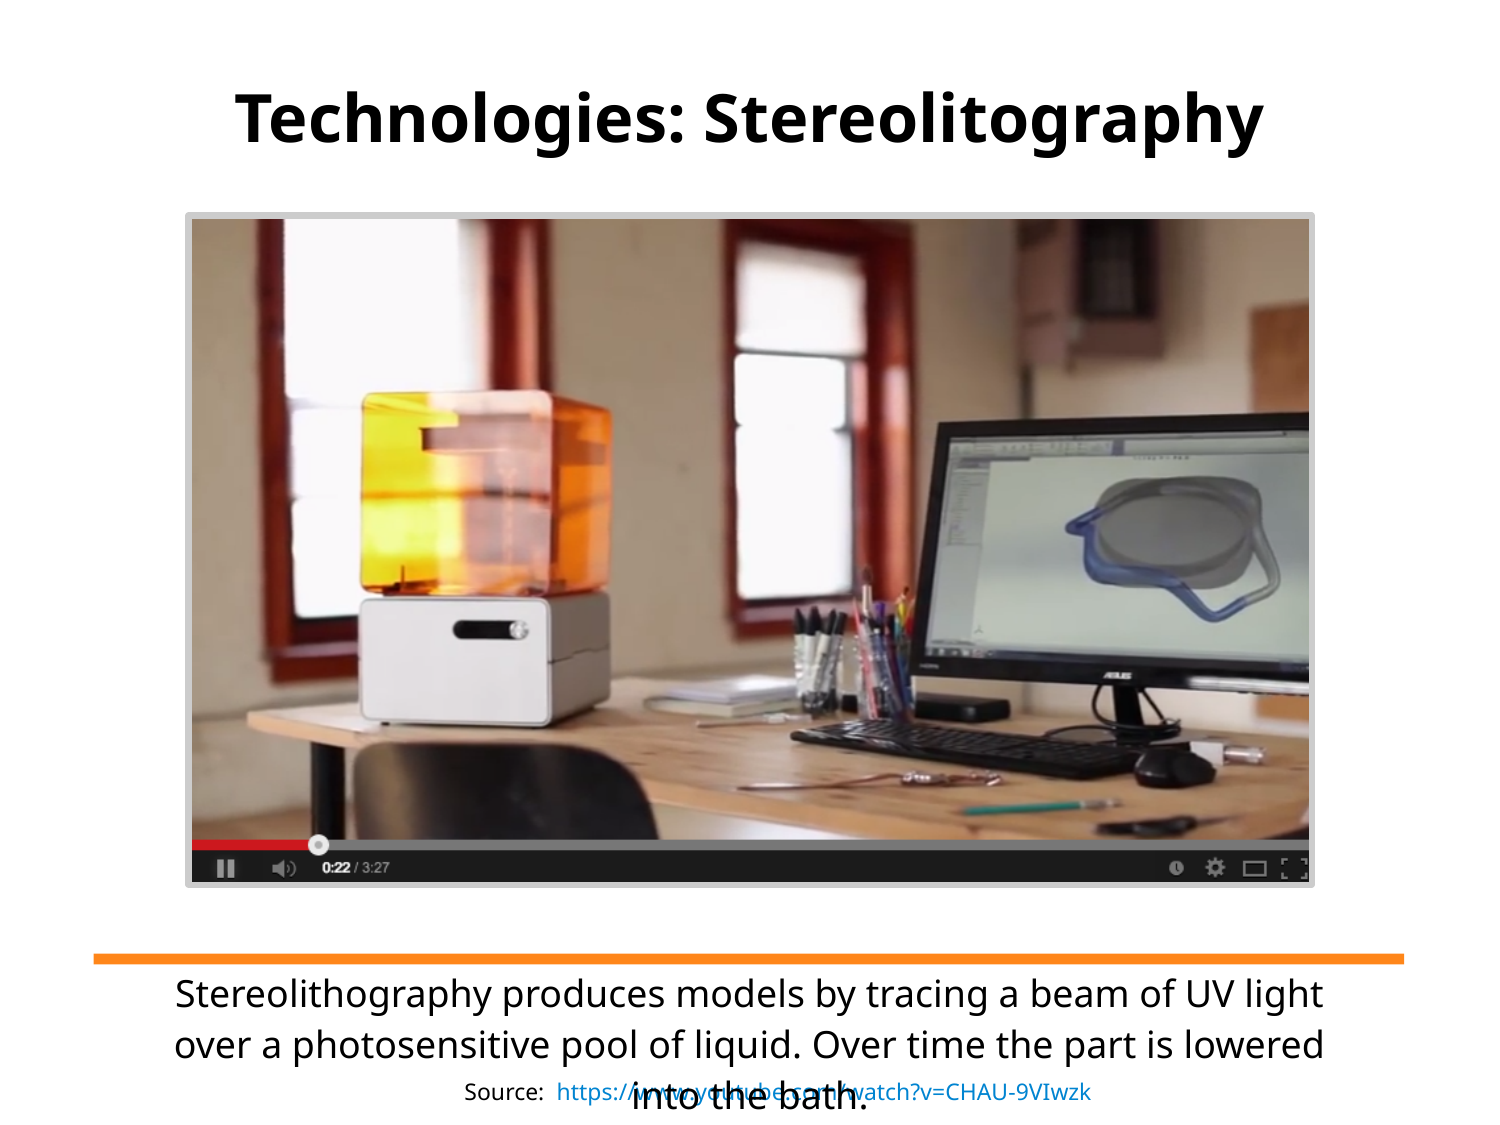

# Technologies: Stereolitography
Stereolithography produces models by tracing a beam of UV light over a photosensitive pool of liquid. Over time the part is lowered into the bath.
Source: https://www.youtube.com/watch?v=CHAU-9VIwzk